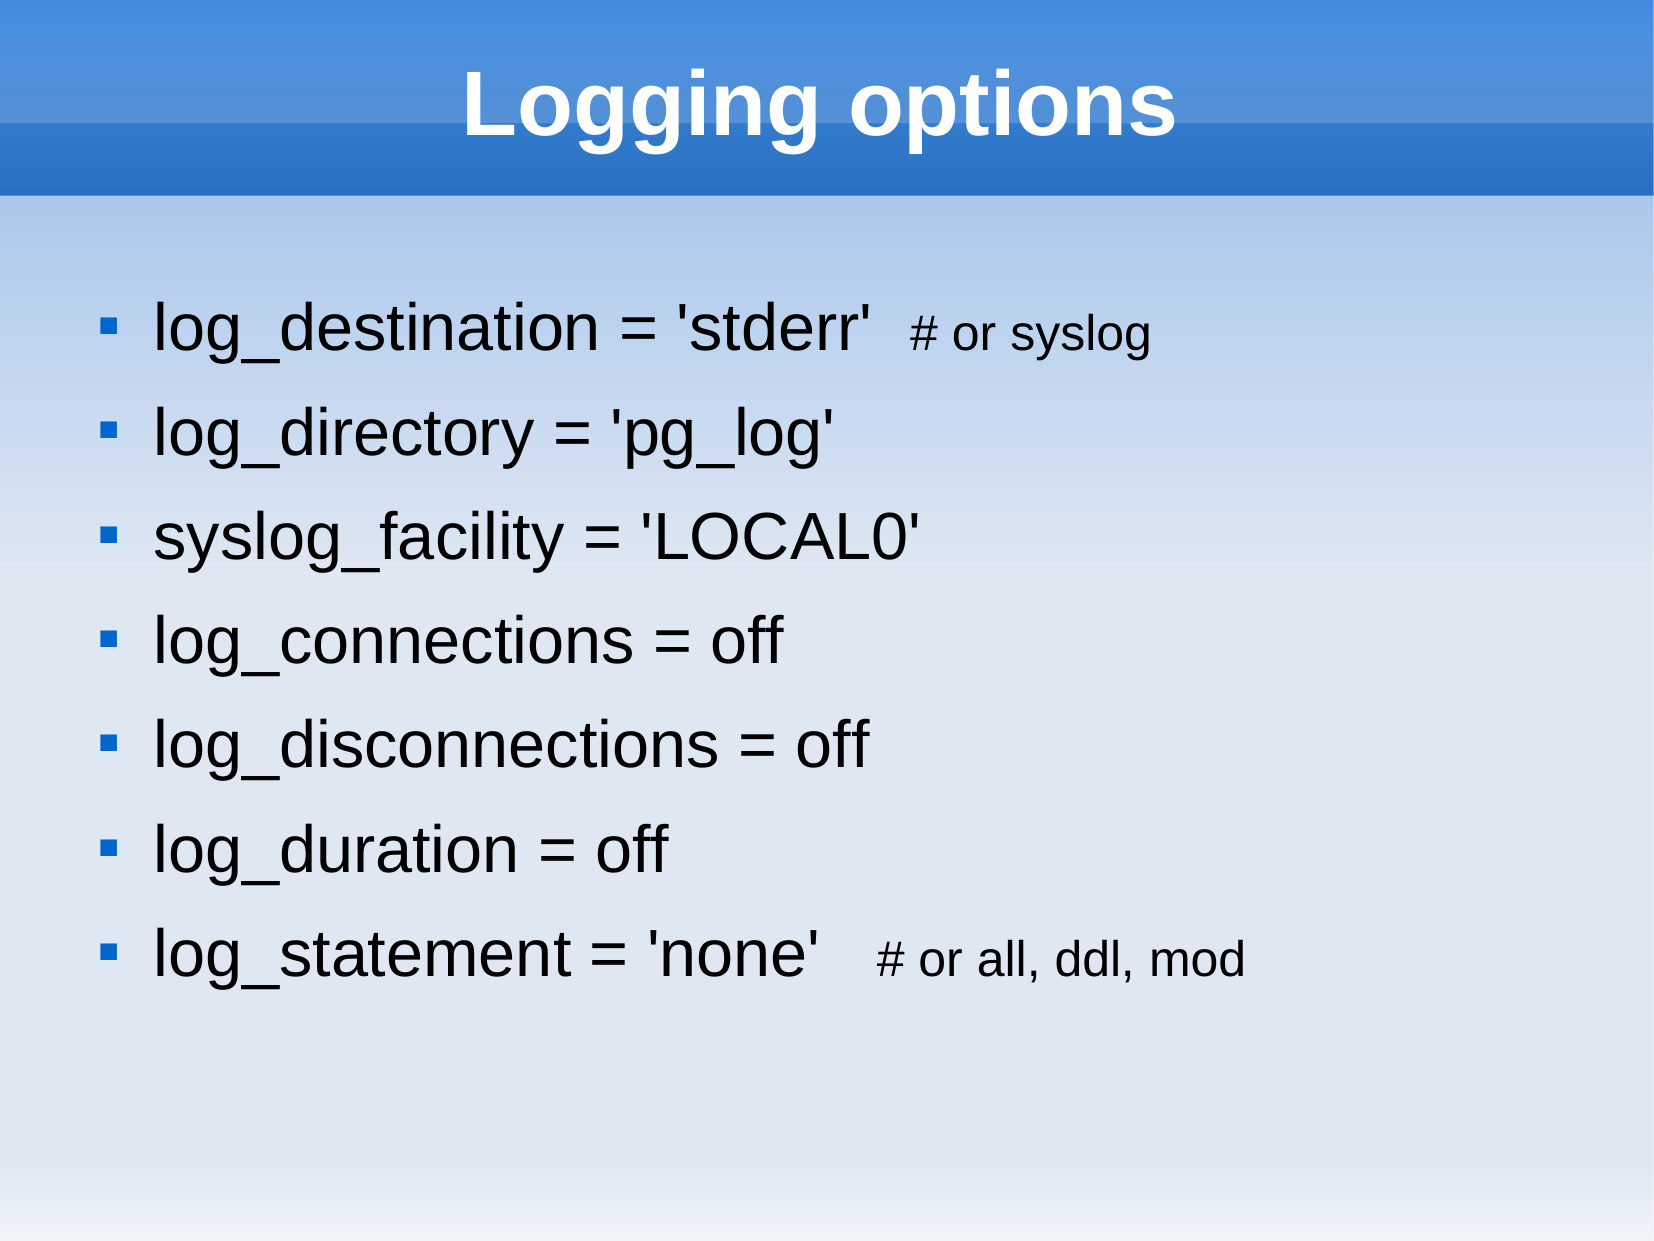

# Logging options
log_destination = 'stderr' # or syslog
log_directory = 'pg_log'
syslog_facility = 'LOCAL0'
log_connections = off
log_disconnections = off
log_duration = off
log_statement = 'none' # or all, ddl, mod